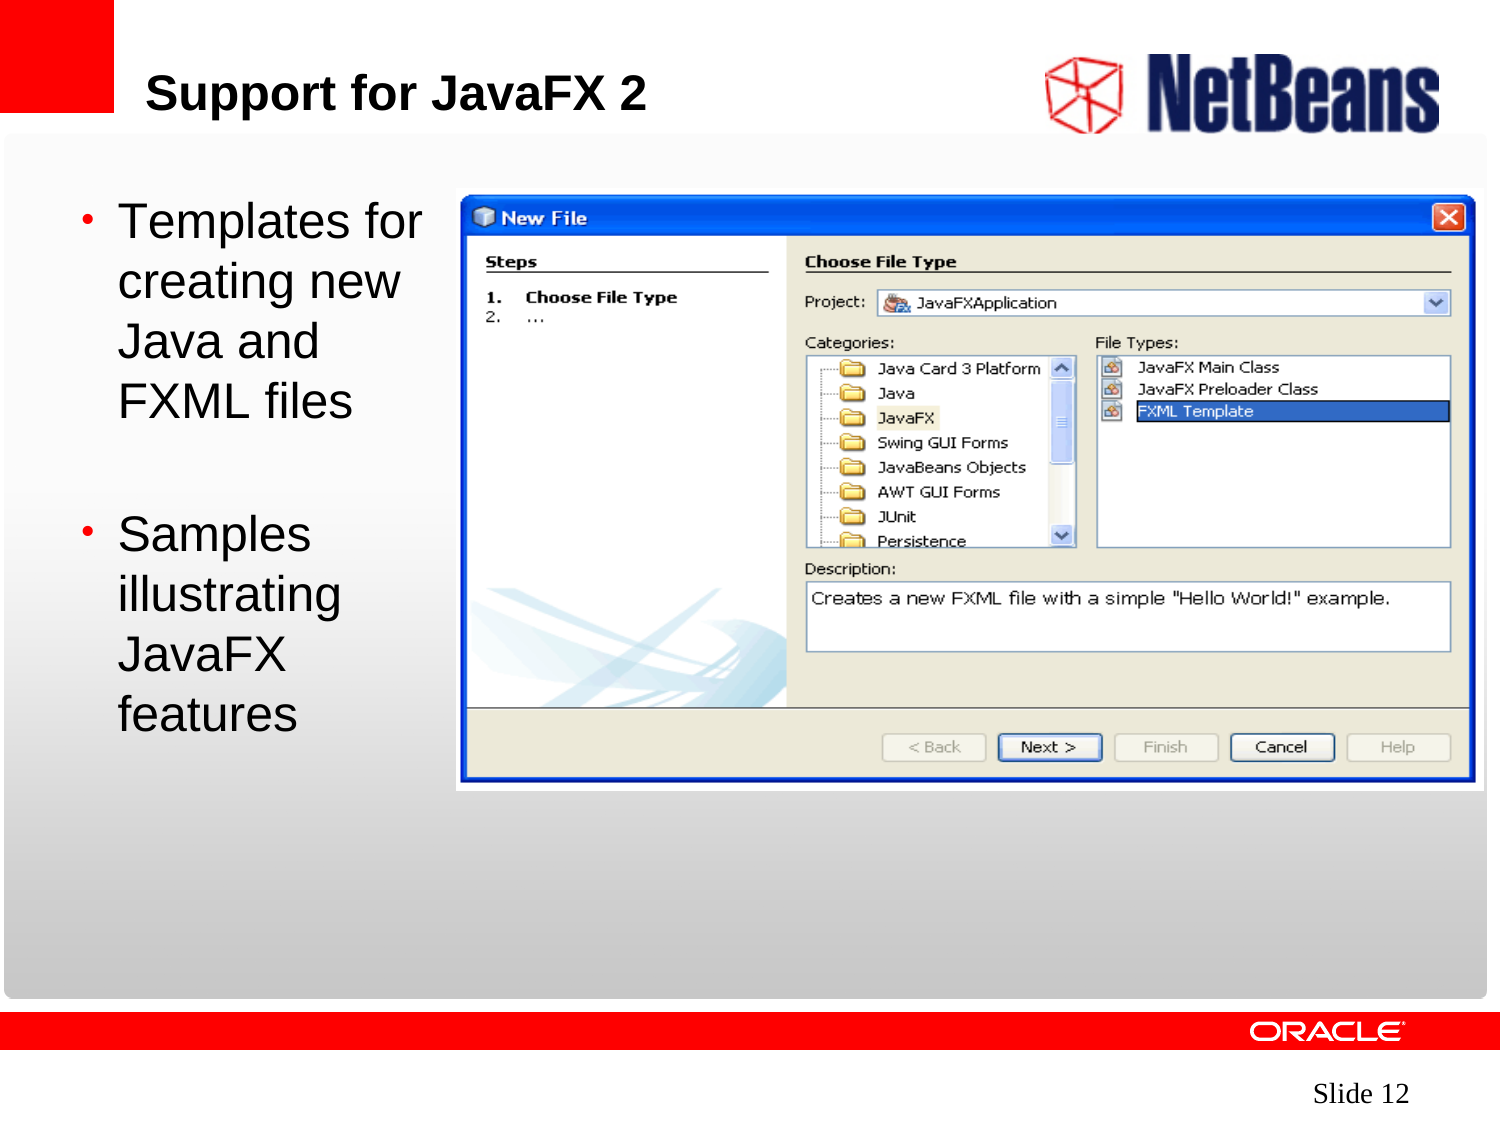

# Support for JavaFX 2
Templates for
creating new
Java and
FXML files
Samples
illustrating
JavaFX
features